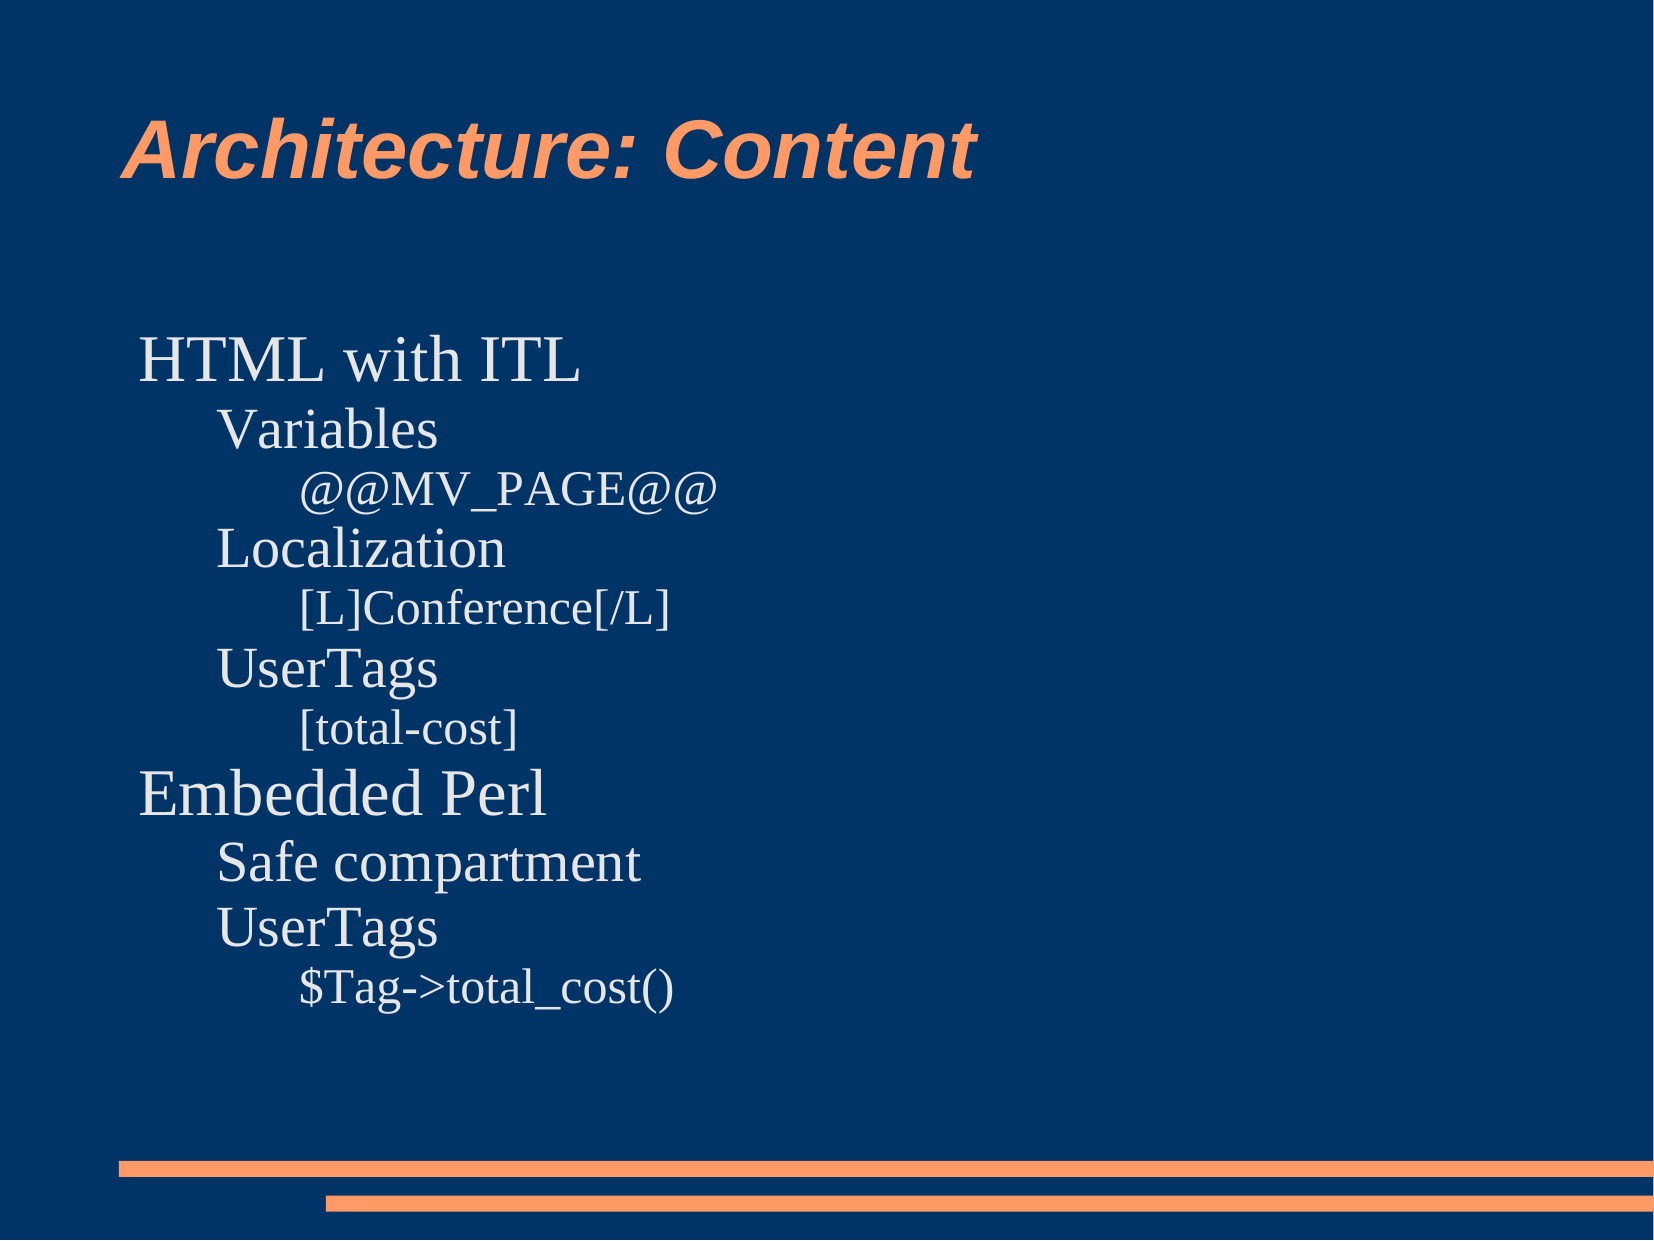

# Architecture: Content
 HTML with ITL
Variables
@@MV_PAGE@@
Localization
[L]Conference[/L]
UserTags
[total-cost]
 Embedded Perl
Safe compartment
UserTags
$Tag->total_cost()